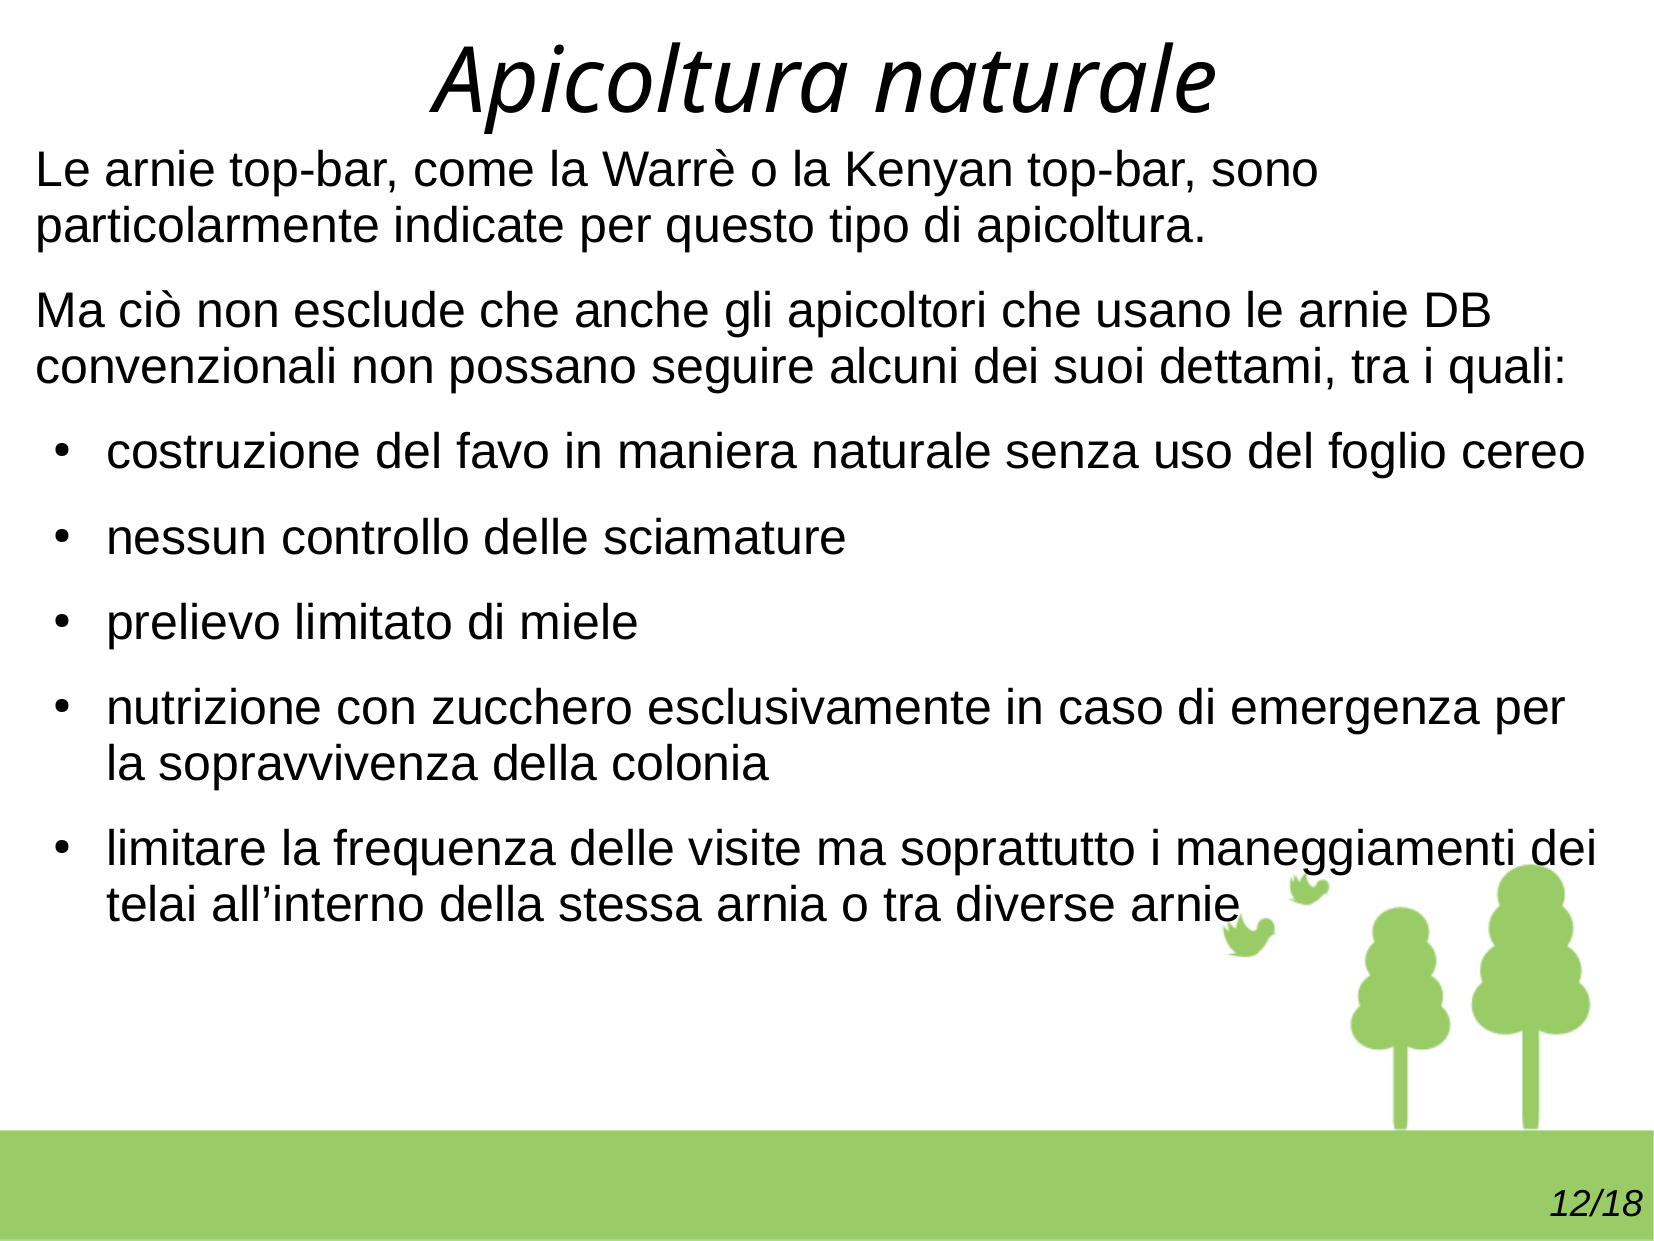

# Apicoltura naturale
Le arnie top-bar, come la Warrè o la Kenyan top-bar, sono particolarmente indicate per questo tipo di apicoltura.
Ma ciò non esclude che anche gli apicoltori che usano le arnie DB convenzionali non possano seguire alcuni dei suoi dettami, tra i quali:
costruzione del favo in maniera naturale senza uso del foglio cereo
nessun controllo delle sciamature
prelievo limitato di miele
nutrizione con zucchero esclusivamente in caso di emergenza per la sopravvivenza della colonia
limitare la frequenza delle visite ma soprattutto i maneggiamenti dei telai all’interno della stessa arnia o tra diverse arnie